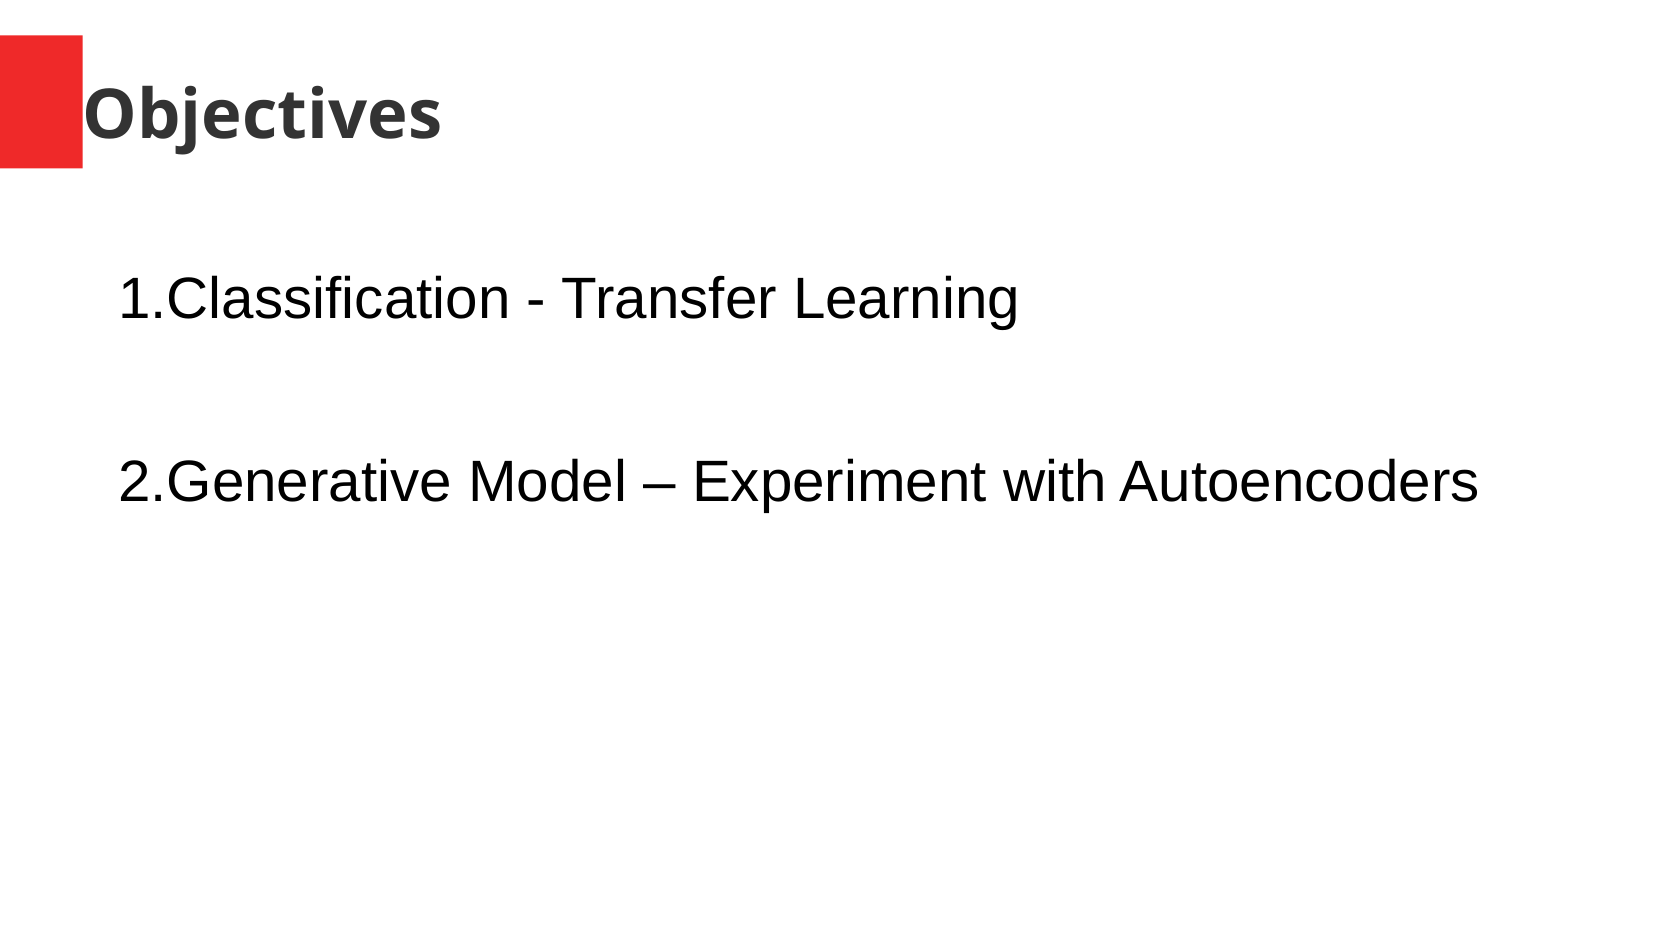

# Objectives
Classification - Transfer Learning
Generative Model – Experiment with Autoencoders